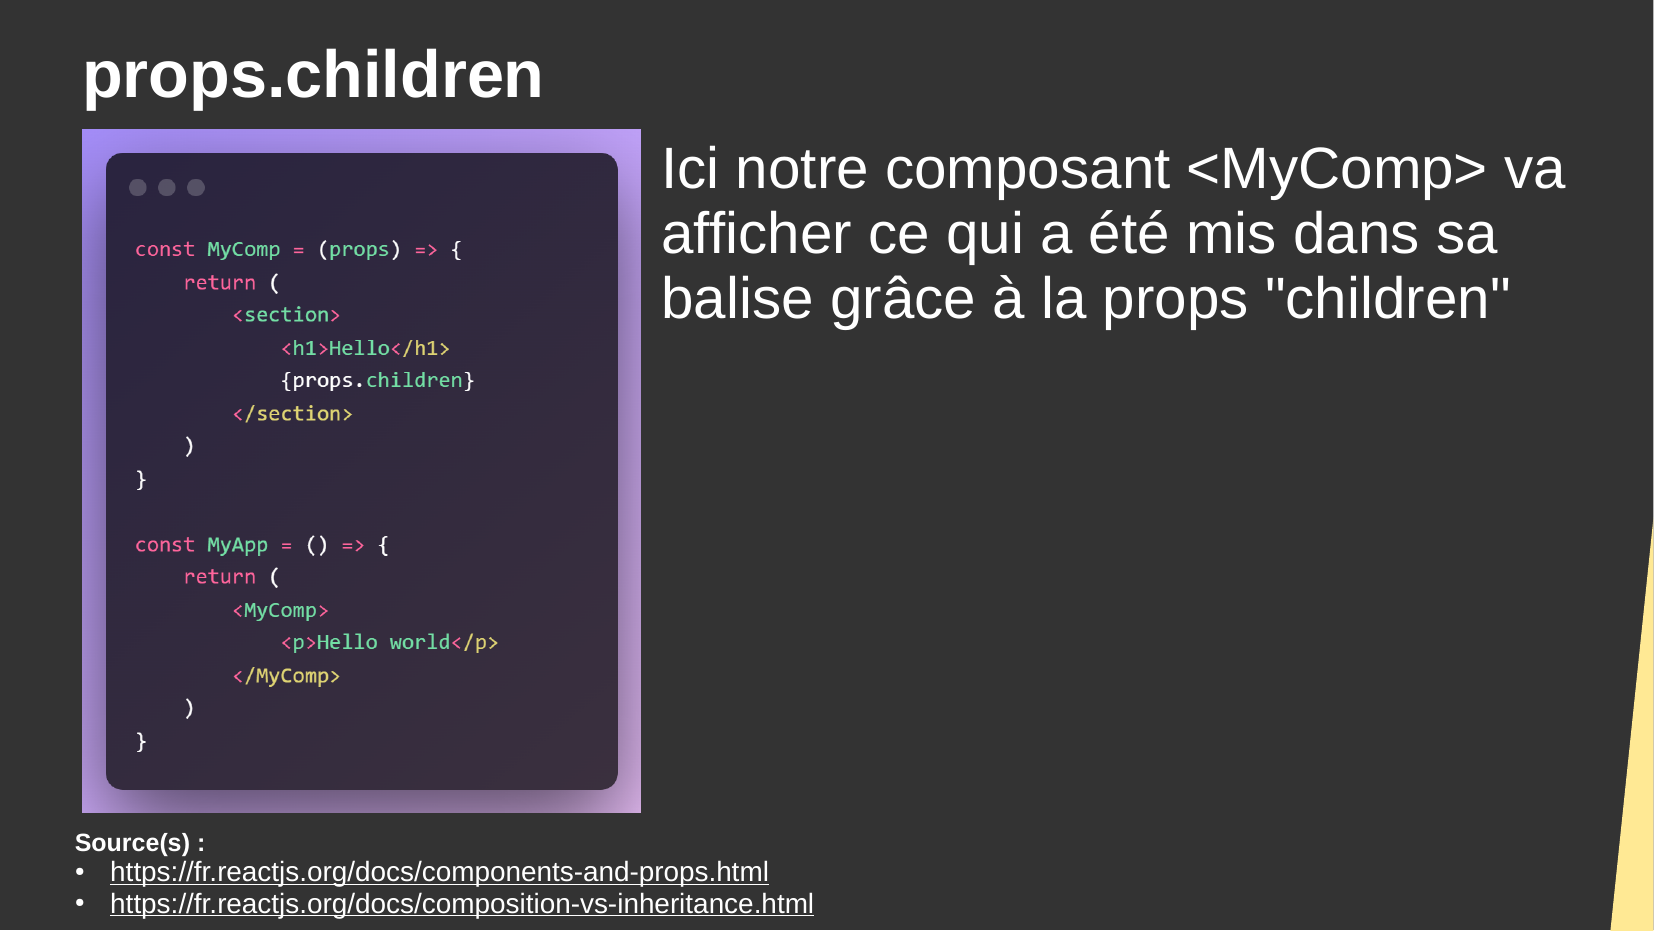

# props.children
Ici notre composant <MyComp> va afficher ce qui a été mis dans sa balise grâce à la props "children"
Source(s) :
https://fr.reactjs.org/docs/components-and-props.html
https://fr.reactjs.org/docs/composition-vs-inheritance.html